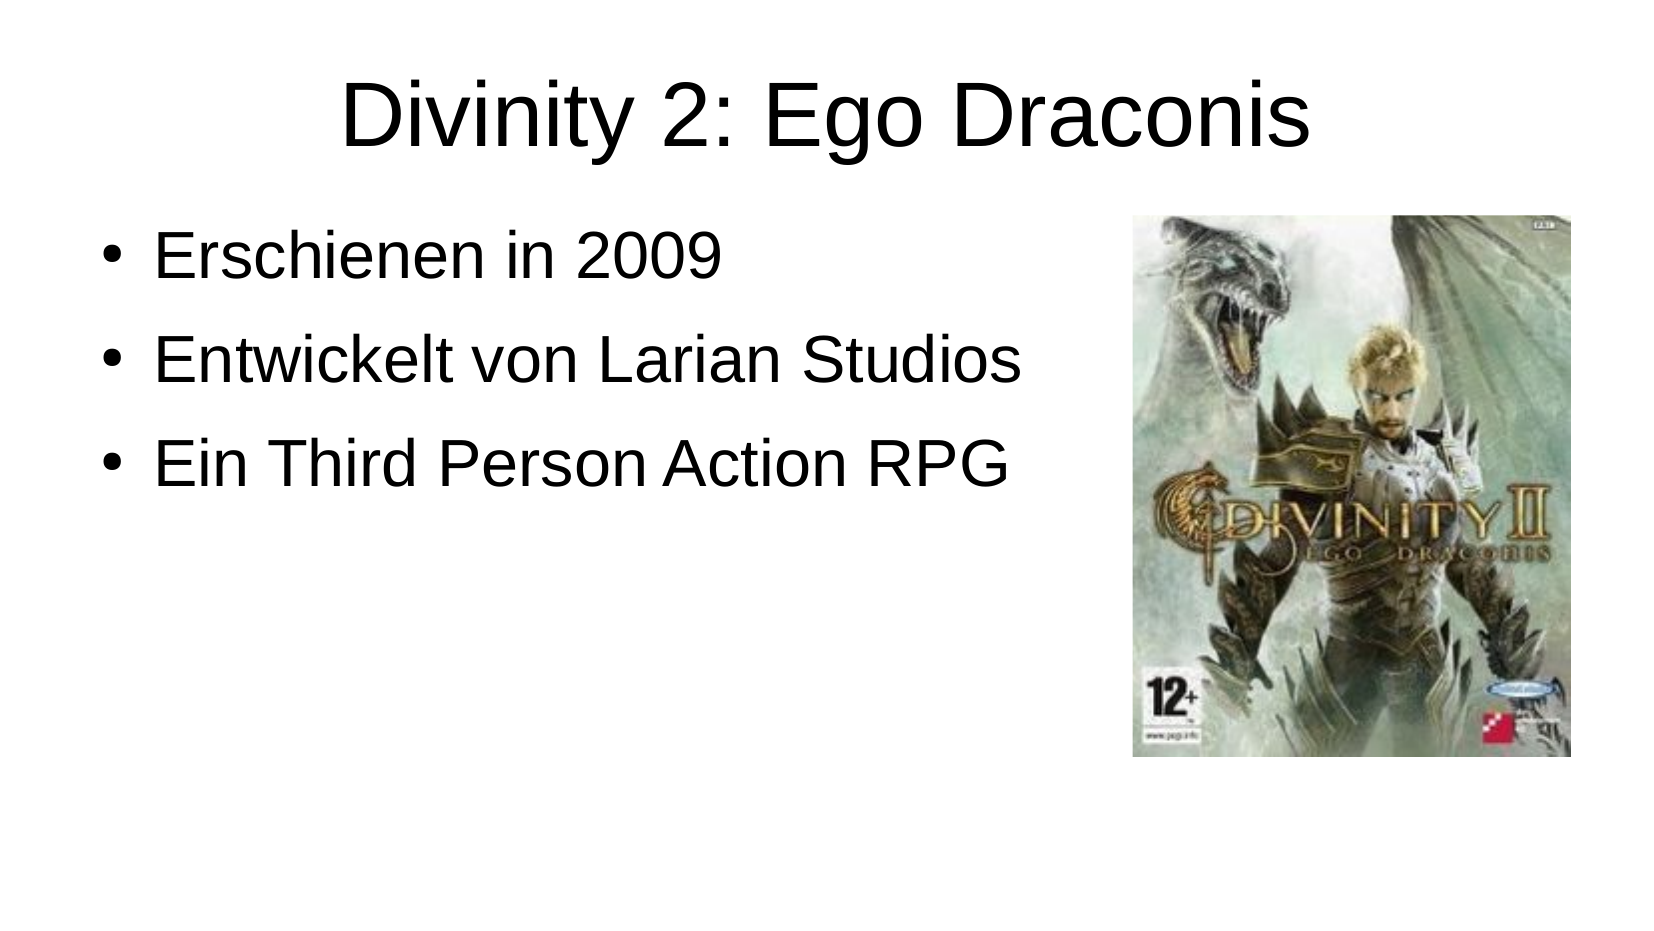

# Divinity 2: Ego Draconis
Erschienen in 2009
Entwickelt von Larian Studios
Ein Third Person Action RPG